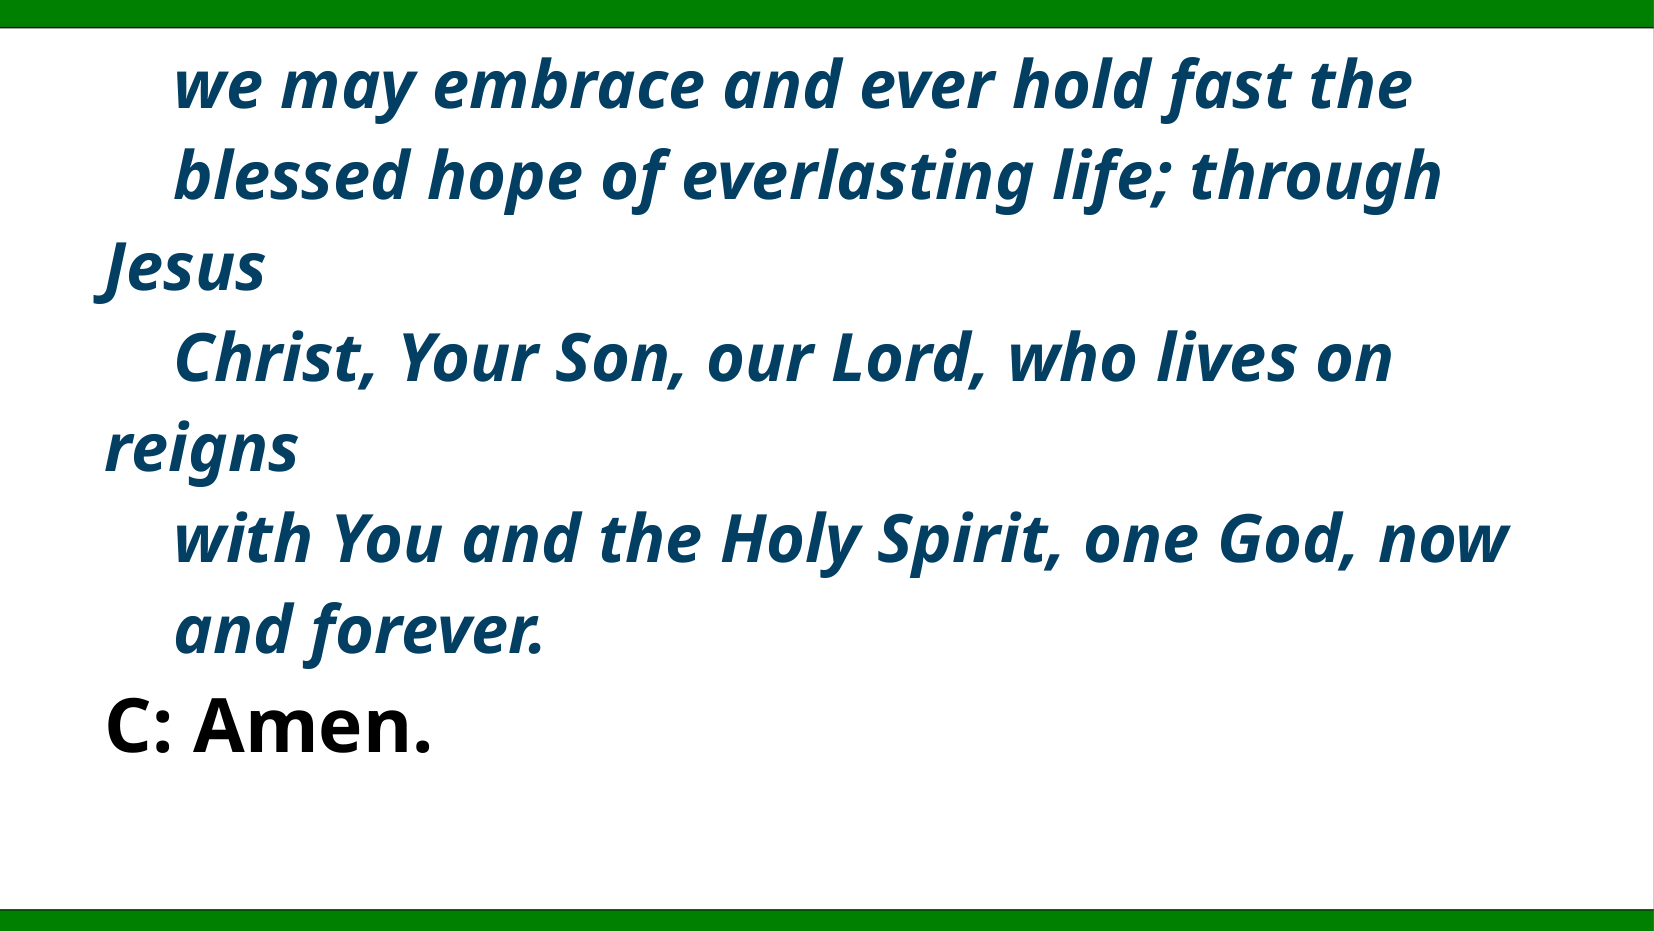

we may embrace and ever hold fast the
 blessed hope of everlasting life; through Jesus
 Christ, Your Son, our Lord, who lives on reigns
 with You and the Holy Spirit, one God, now
 and forever.
C: Amen.